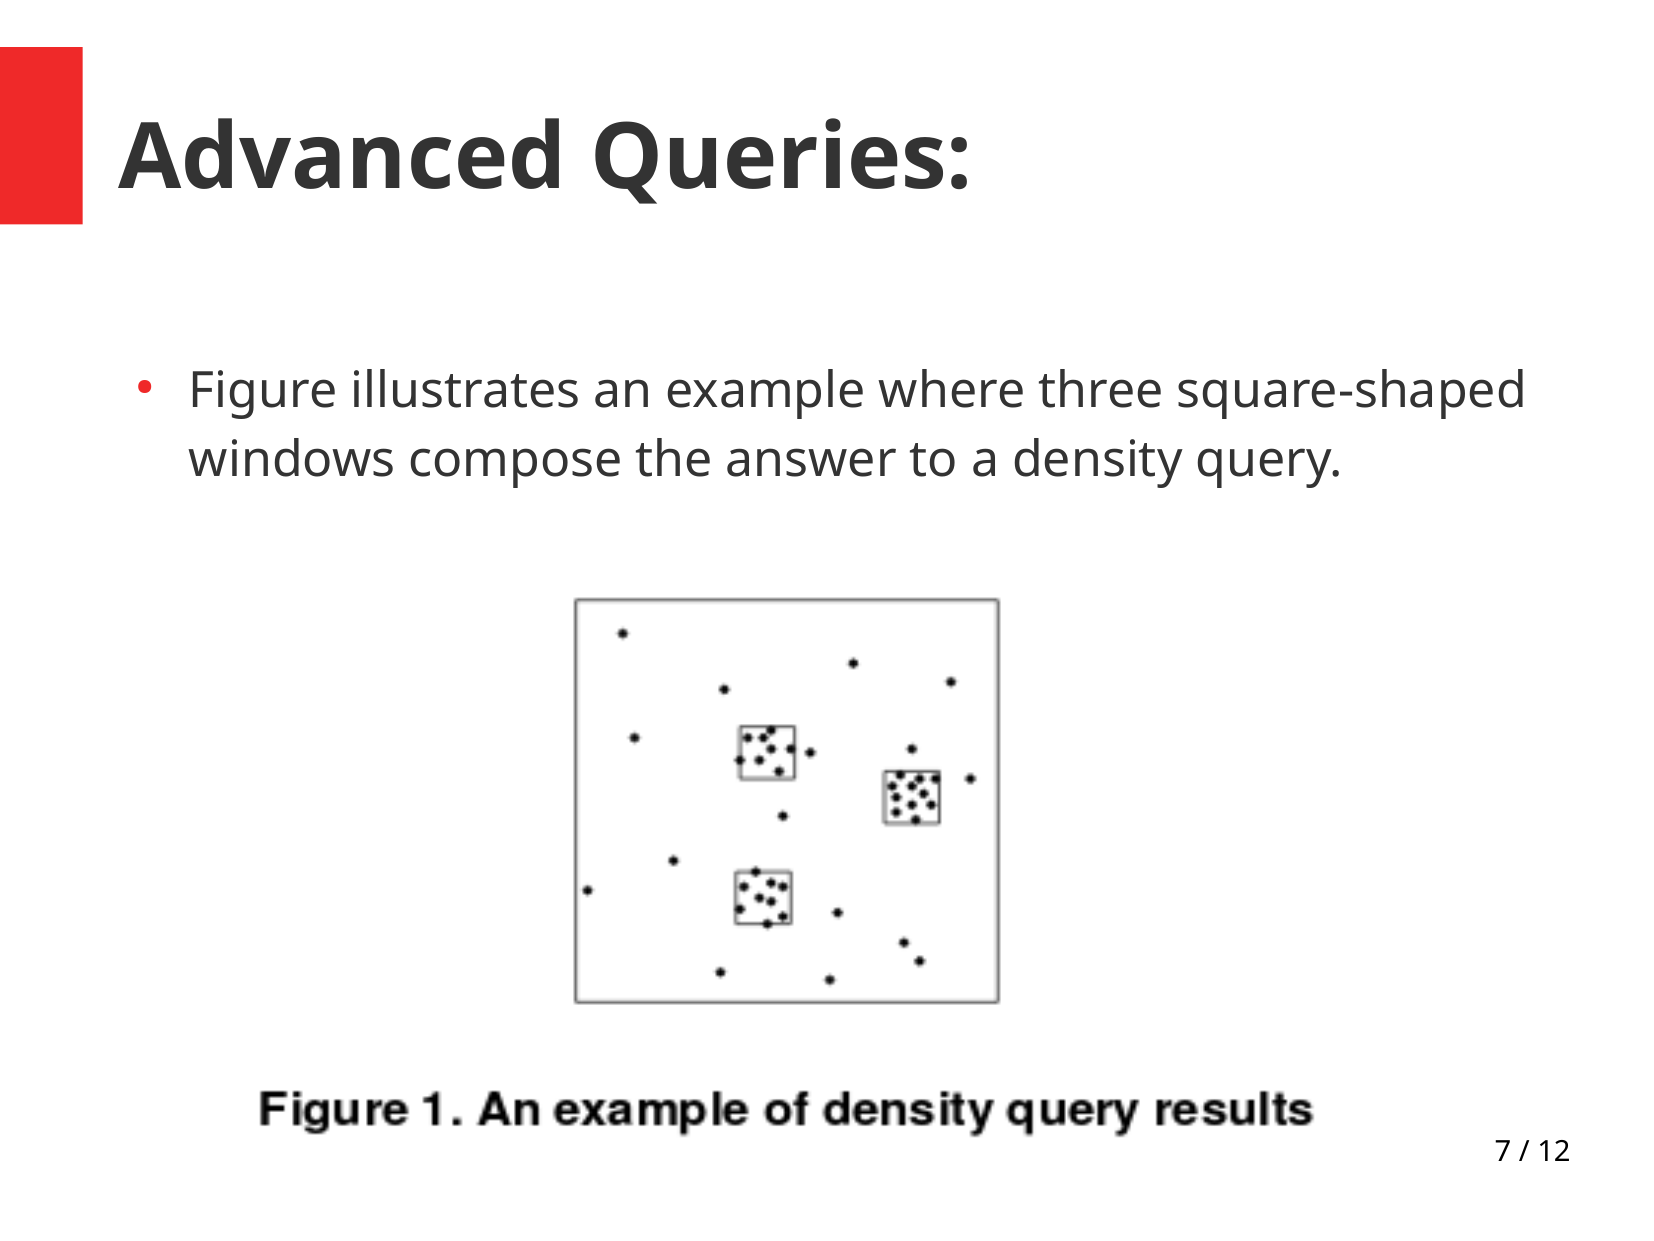

# Advanced Queries:
Figure illustrates an example where three square-shaped windows compose the answer to a density query.
7